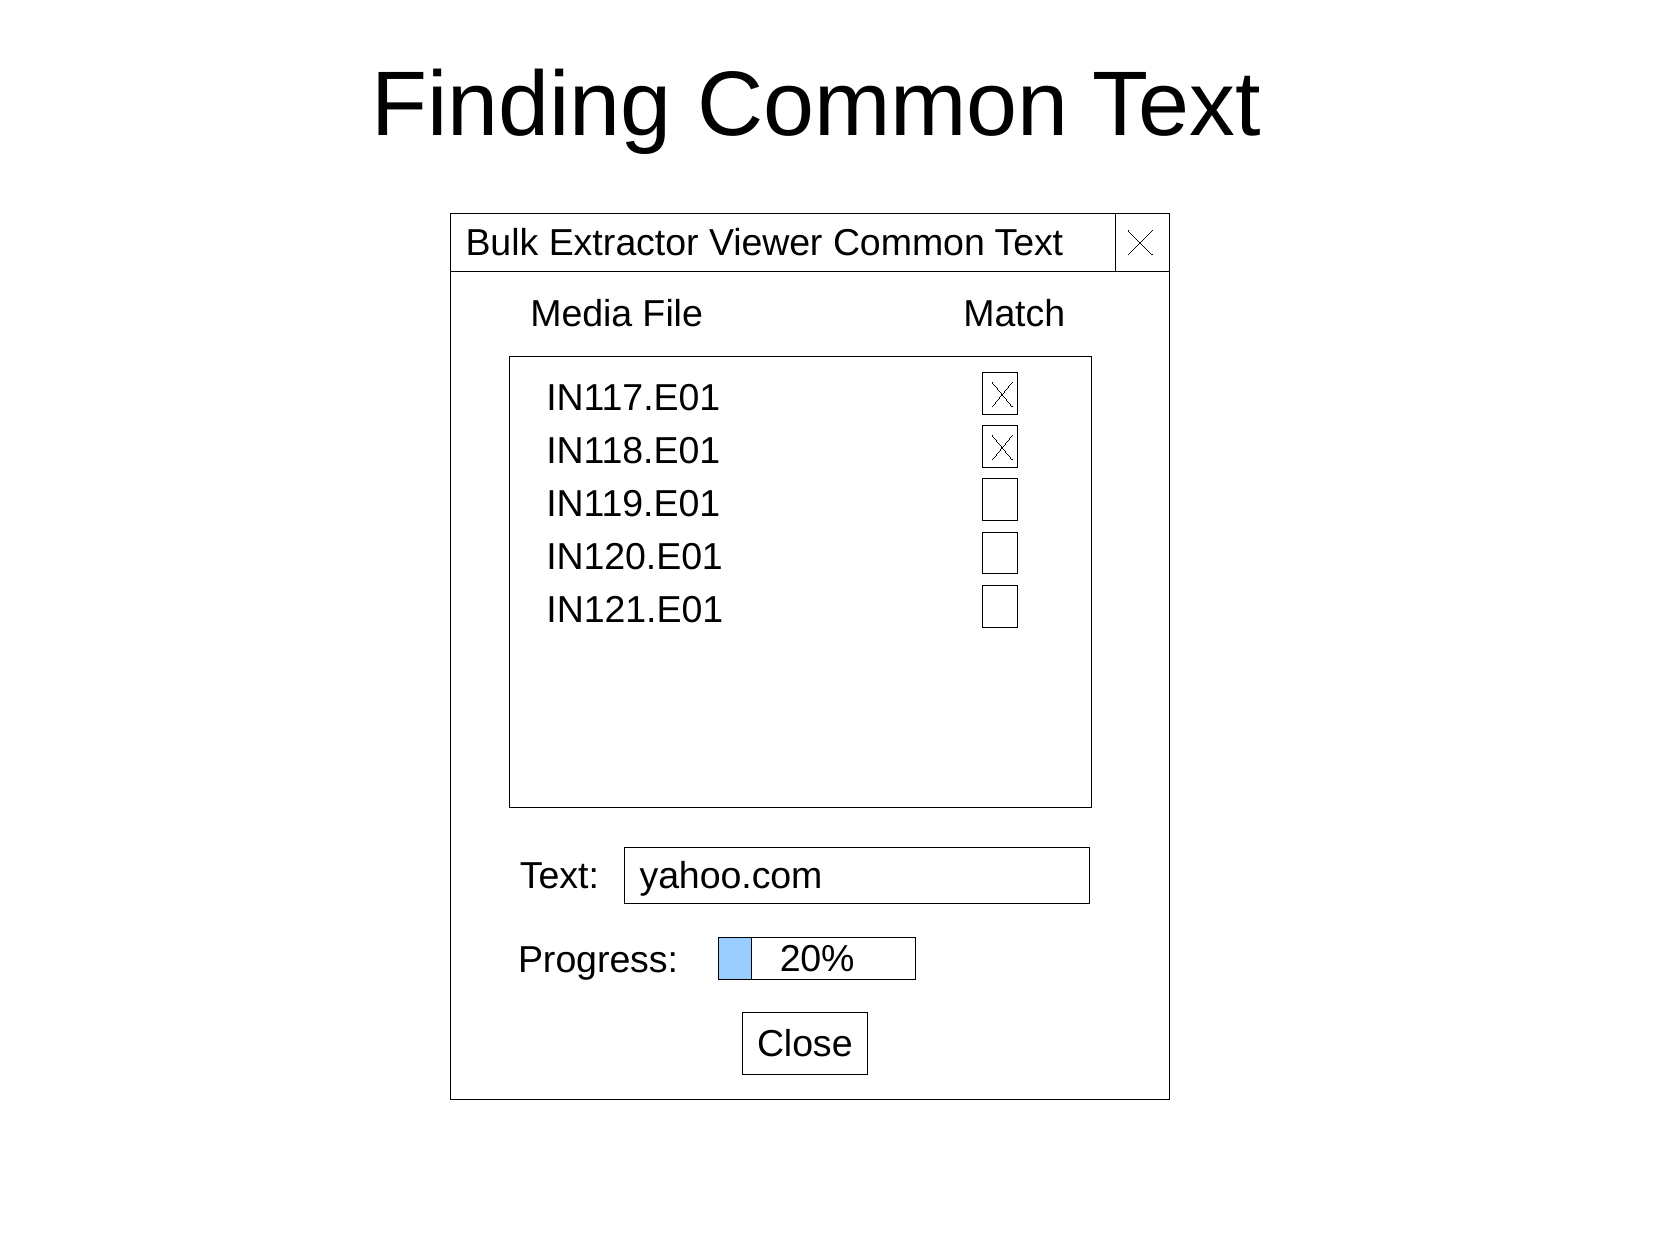

# Finding Common Text
Bulk Extractor Viewer Common Text
Media File
Match
IN117.E01
IN118.E01
IN119.E01
IN120.E01
IN121.E01
Text:
yahoo.com
Progress:
20%
Close